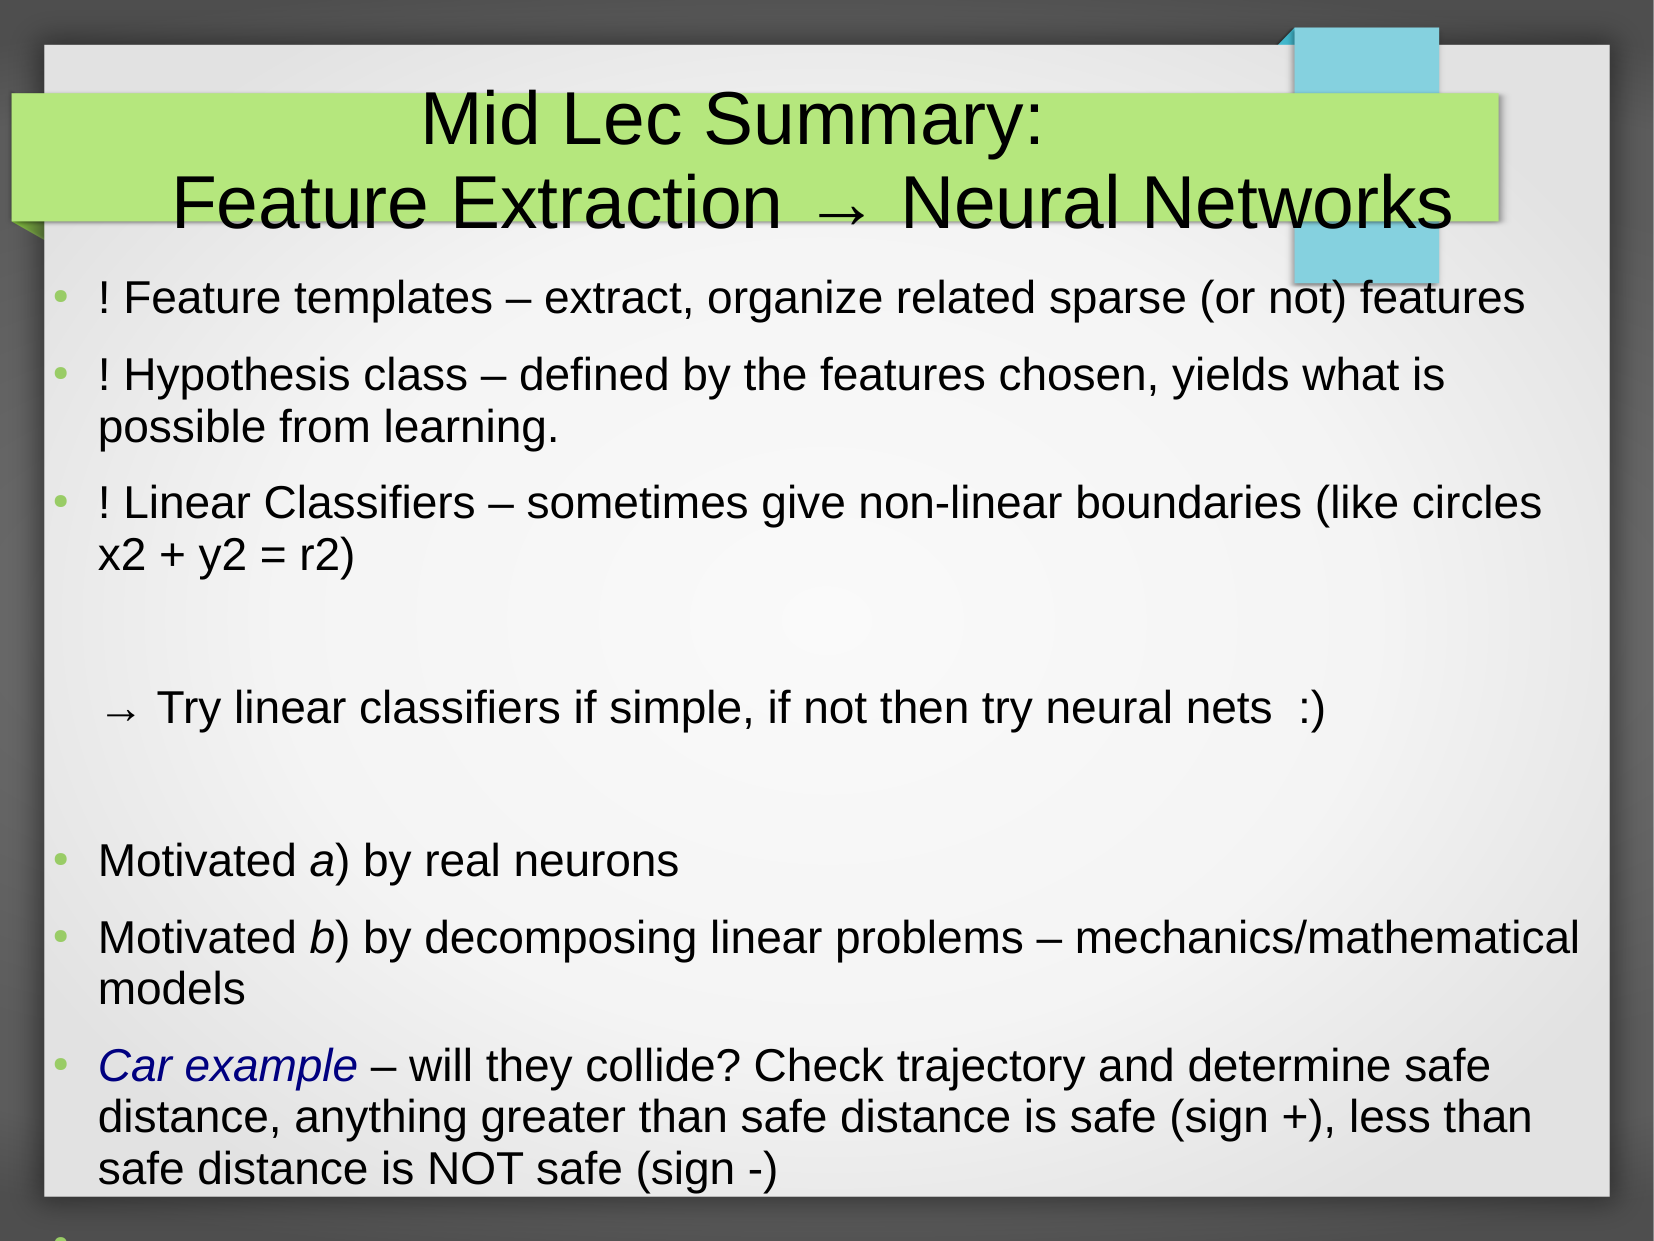

# Mid Lec Summary: Feature Extraction → Neural Networks
! Feature templates – extract, organize related sparse (or not) features
! Hypothesis class – defined by the features chosen, yields what is possible from learning.
! Linear Classifiers – sometimes give non-linear boundaries (like circles x2 + y2 = r2)
→ Try linear classifiers if simple, if not then try neural nets :)
Motivated a) by real neurons
Motivated b) by decomposing linear problems – mechanics/mathematical models
Car example – will they collide? Check trajectory and determine safe distance, anything greater than safe distance is safe (sign +), less than safe distance is NOT safe (sign -)